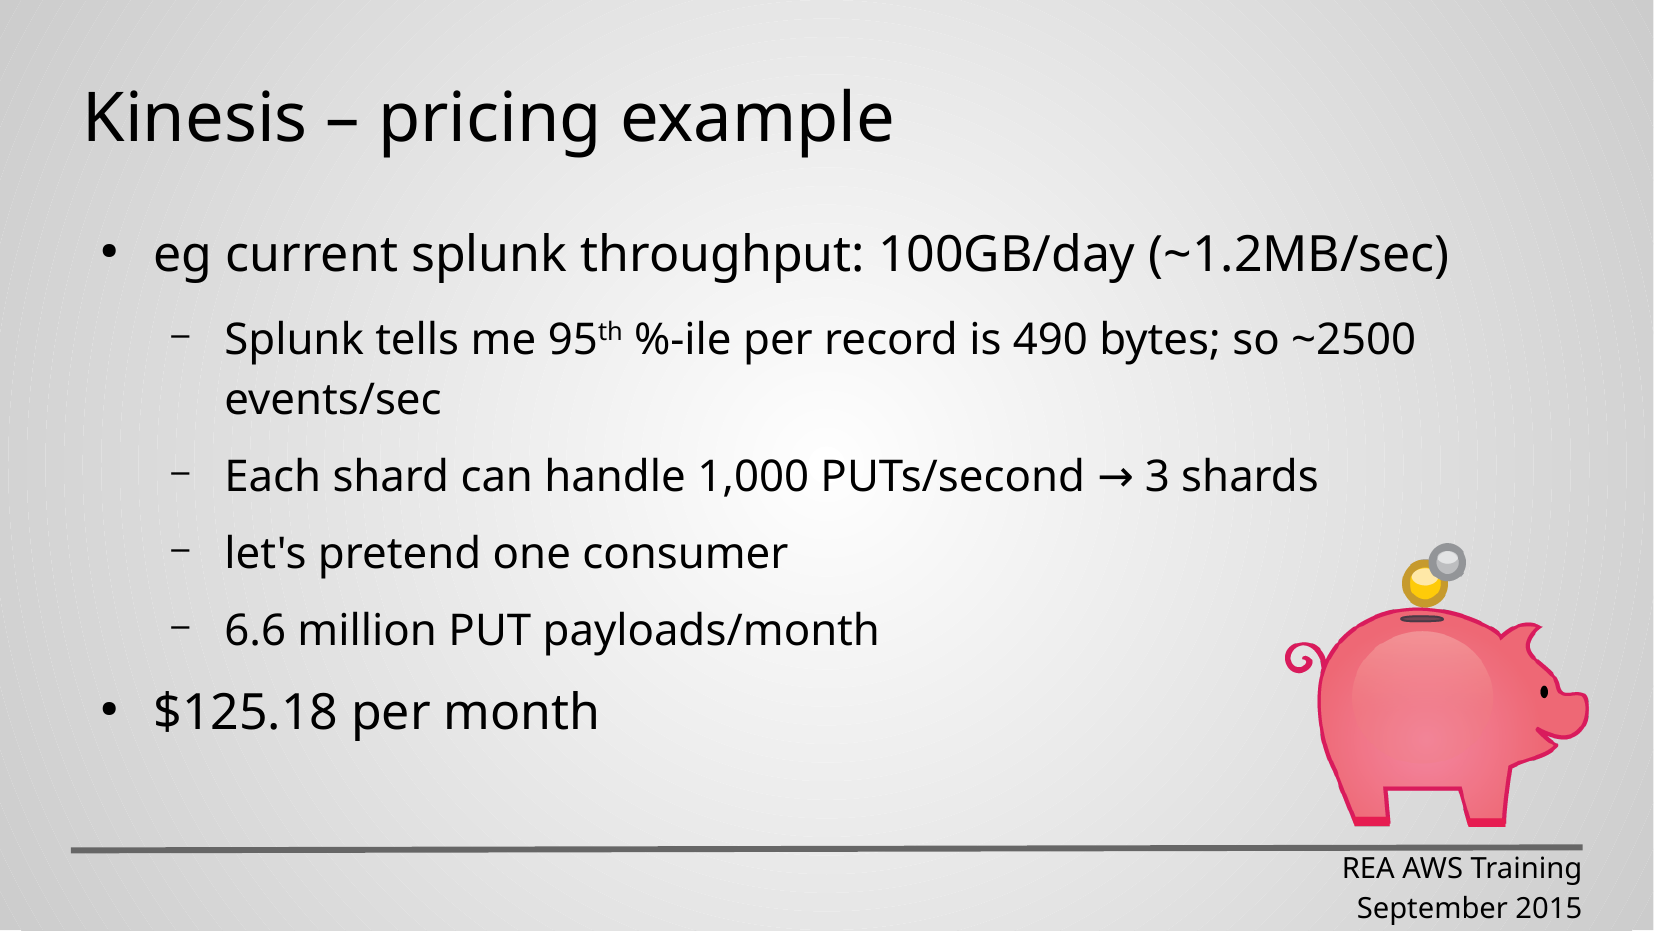

# Kinesis – pricing example
eg current splunk throughput: 100GB/day (~1.2MB/sec)
Splunk tells me 95th %-ile per record is 490 bytes; so ~2500 events/sec
Each shard can handle 1,000 PUTs/second → 3 shards
let's pretend one consumer
6.6 million PUT payloads/month
$125.18 per month